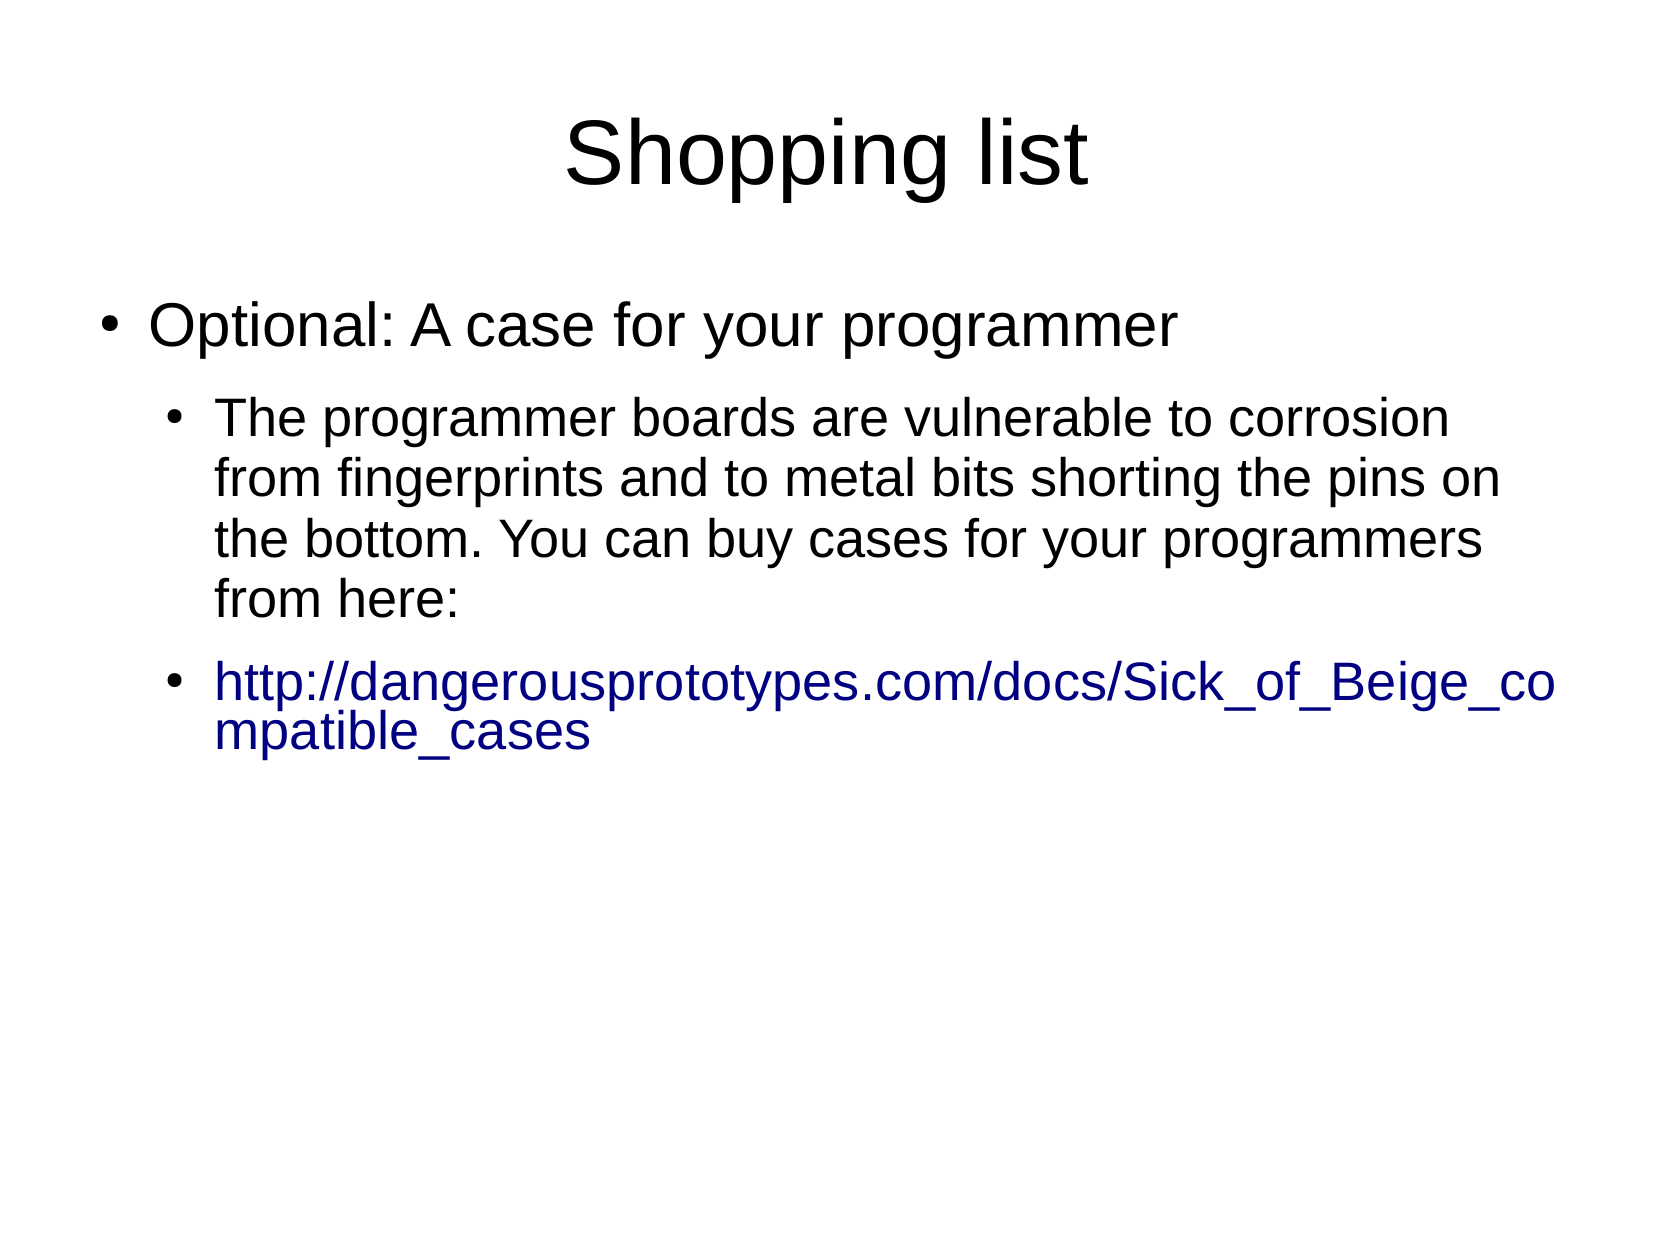

# Shopping list
Optional: A case for your programmer
The programmer boards are vulnerable to corrosion from fingerprints and to metal bits shorting the pins on the bottom. You can buy cases for your programmers from here:
http://dangerousprototypes.com/docs/Sick_of_Beige_compatible_cases